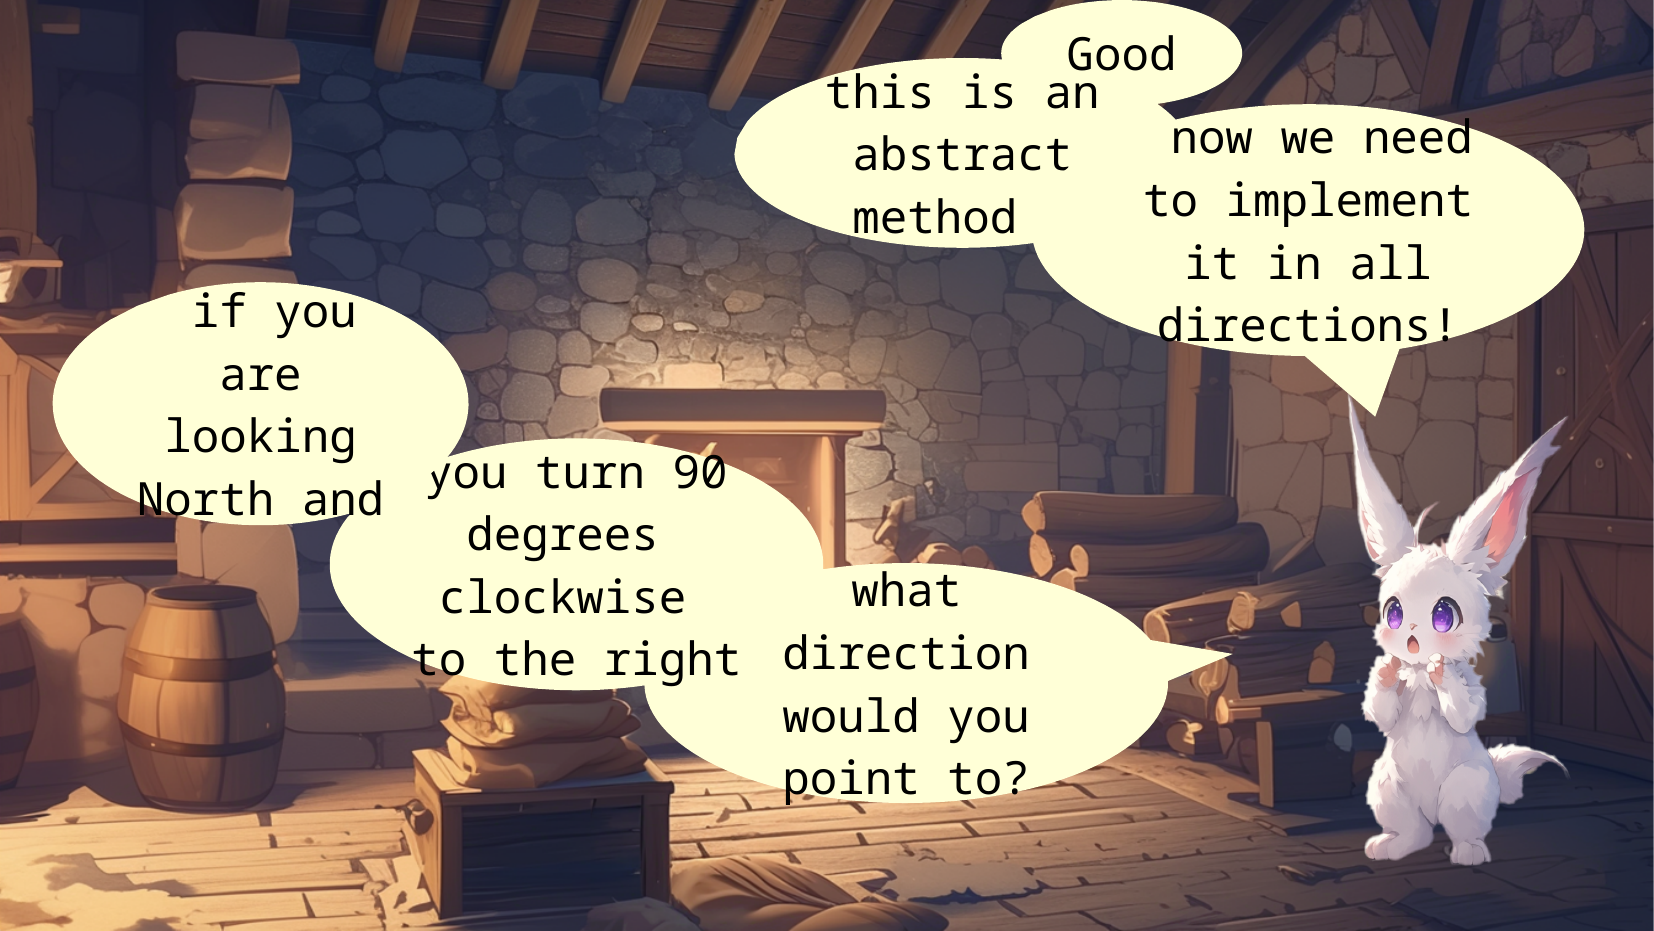

Good
this is an abstract method
 now we need to implement it in all directions!
 if you are looking
North and
you turn 90 degrees
clockwise
to the right
what direction
would you point to?